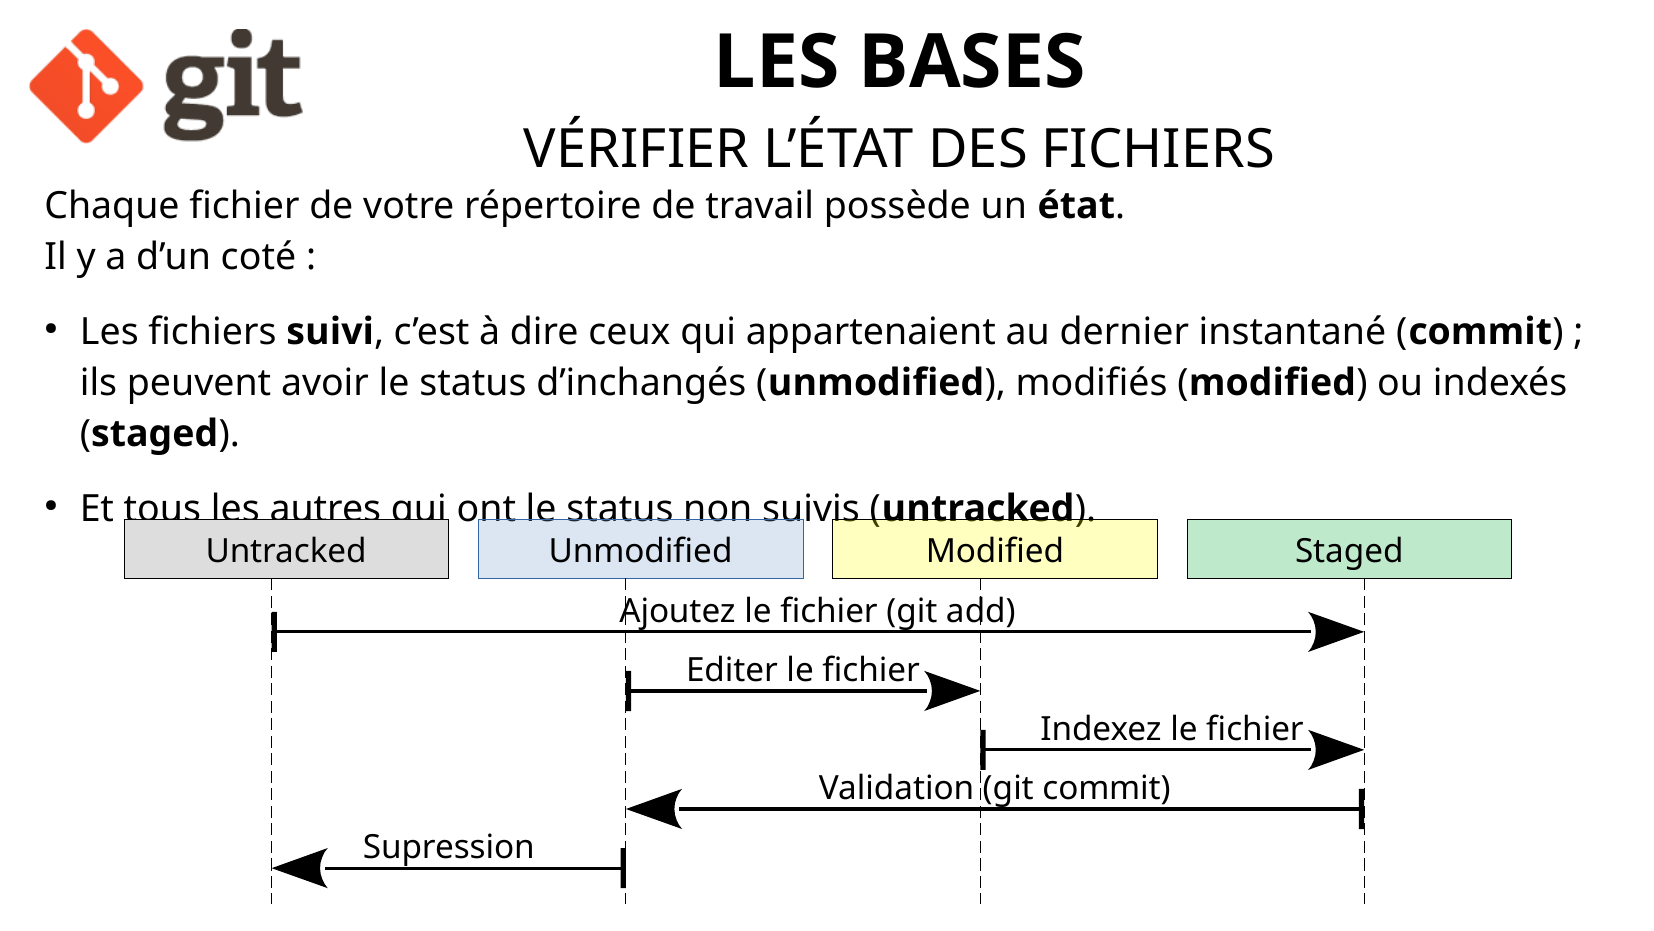

Les bases
Vérifier l’état des fichiers
Chaque fichier de votre répertoire de travail possède un état.
Il y a d’un coté :
Les fichiers suivi, c’est à dire ceux qui appartenaient au dernier instantané (commit) ; ils peuvent avoir le status d’inchangés (unmodified), modifiés (modified) ou indexés (staged).
Et tous les autres qui ont le status non suivis (untracked).
Untracked
Unmodified
Modified
Staged
Ajoutez le fichier (git add)
Editer le fichier
Indexez le fichier
Validation (git commit)
Supression